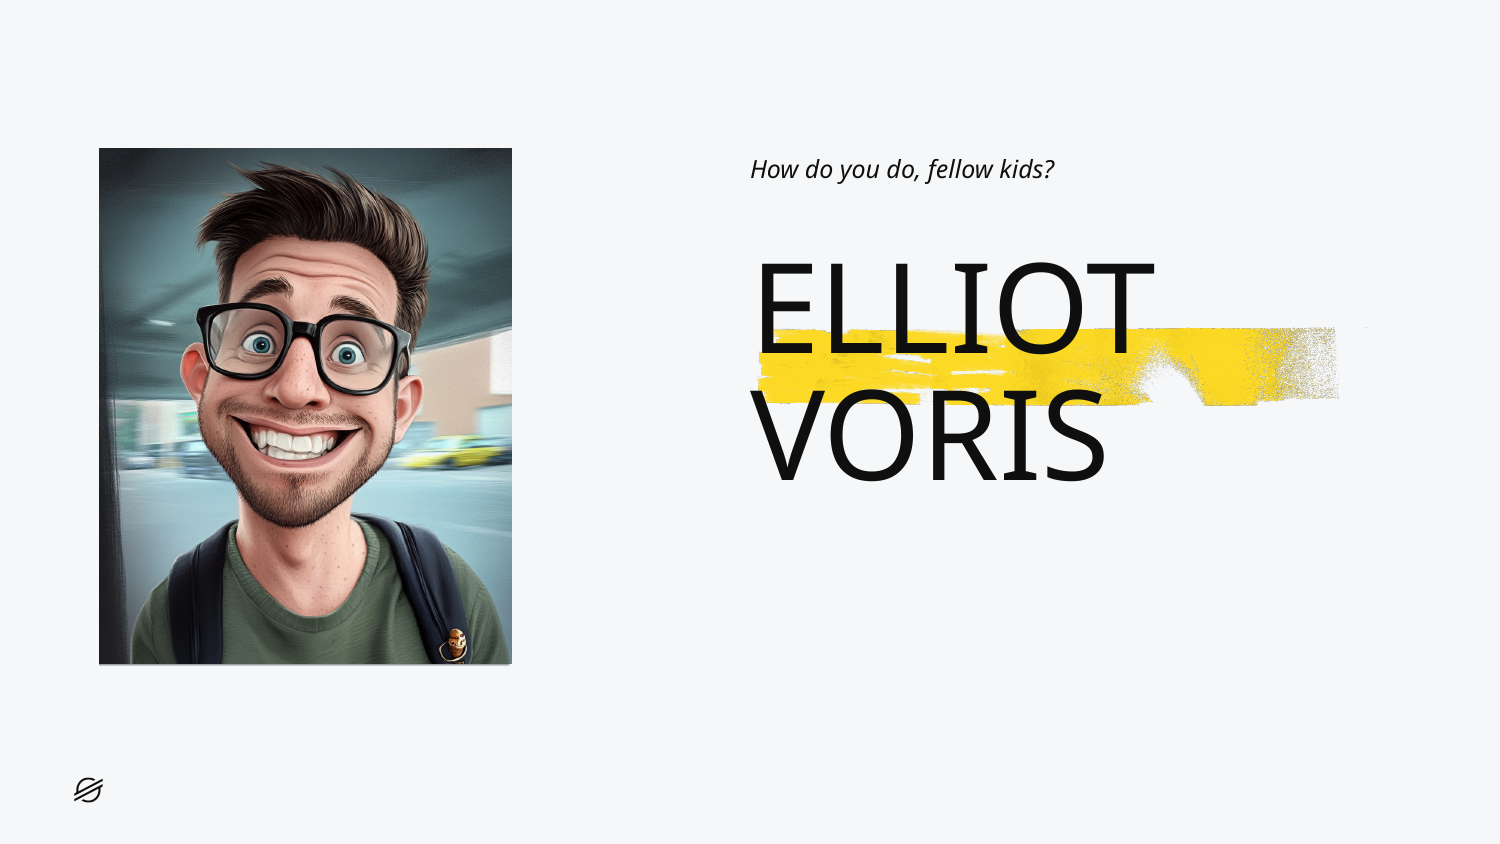

How do you do, fellow kids?
ELLIOT VORIS
#